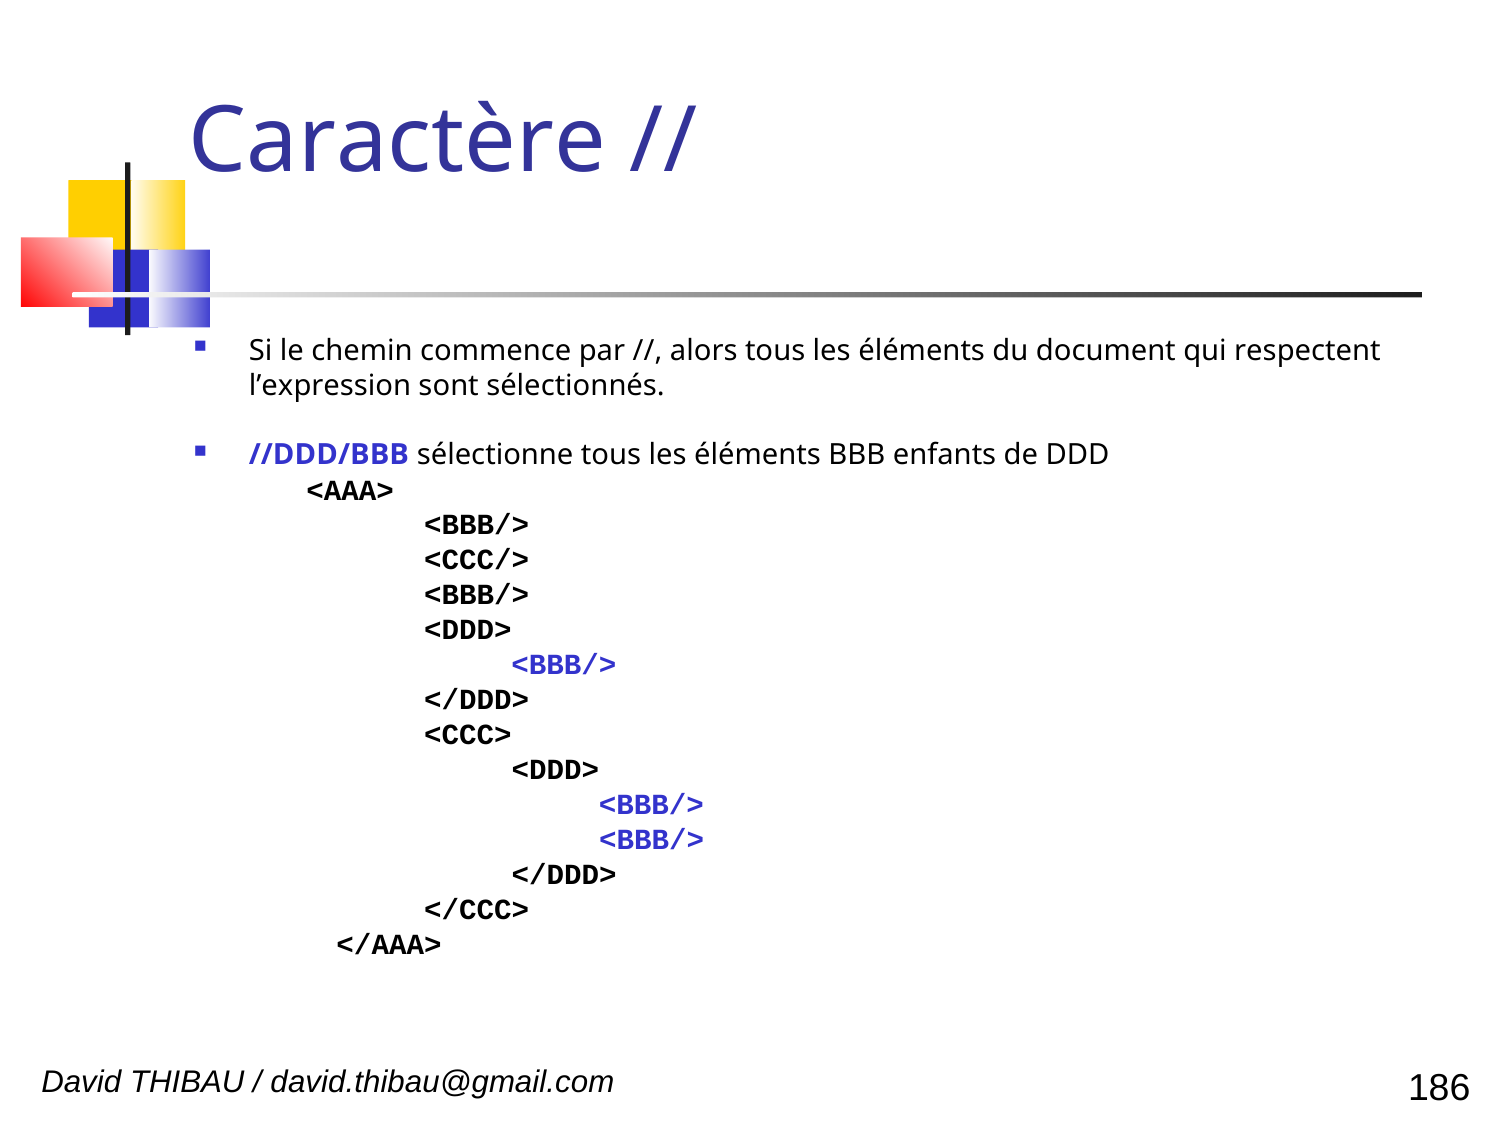

# Caractère //
Si le chemin commence par //, alors tous les éléments du document qui respectent l’expression sont sélectionnés.
//DDD/BBB sélectionne tous les éléments BBB enfants de DDD
     <AAA>
          <BBB/>
          <CCC/>
          <BBB/>
          <DDD>
               <BBB/>
          </DDD>
          <CCC>
               <DDD>
                    <BBB/>
                    <BBB/>
               </DDD>
          </CCC>
     </AAA>